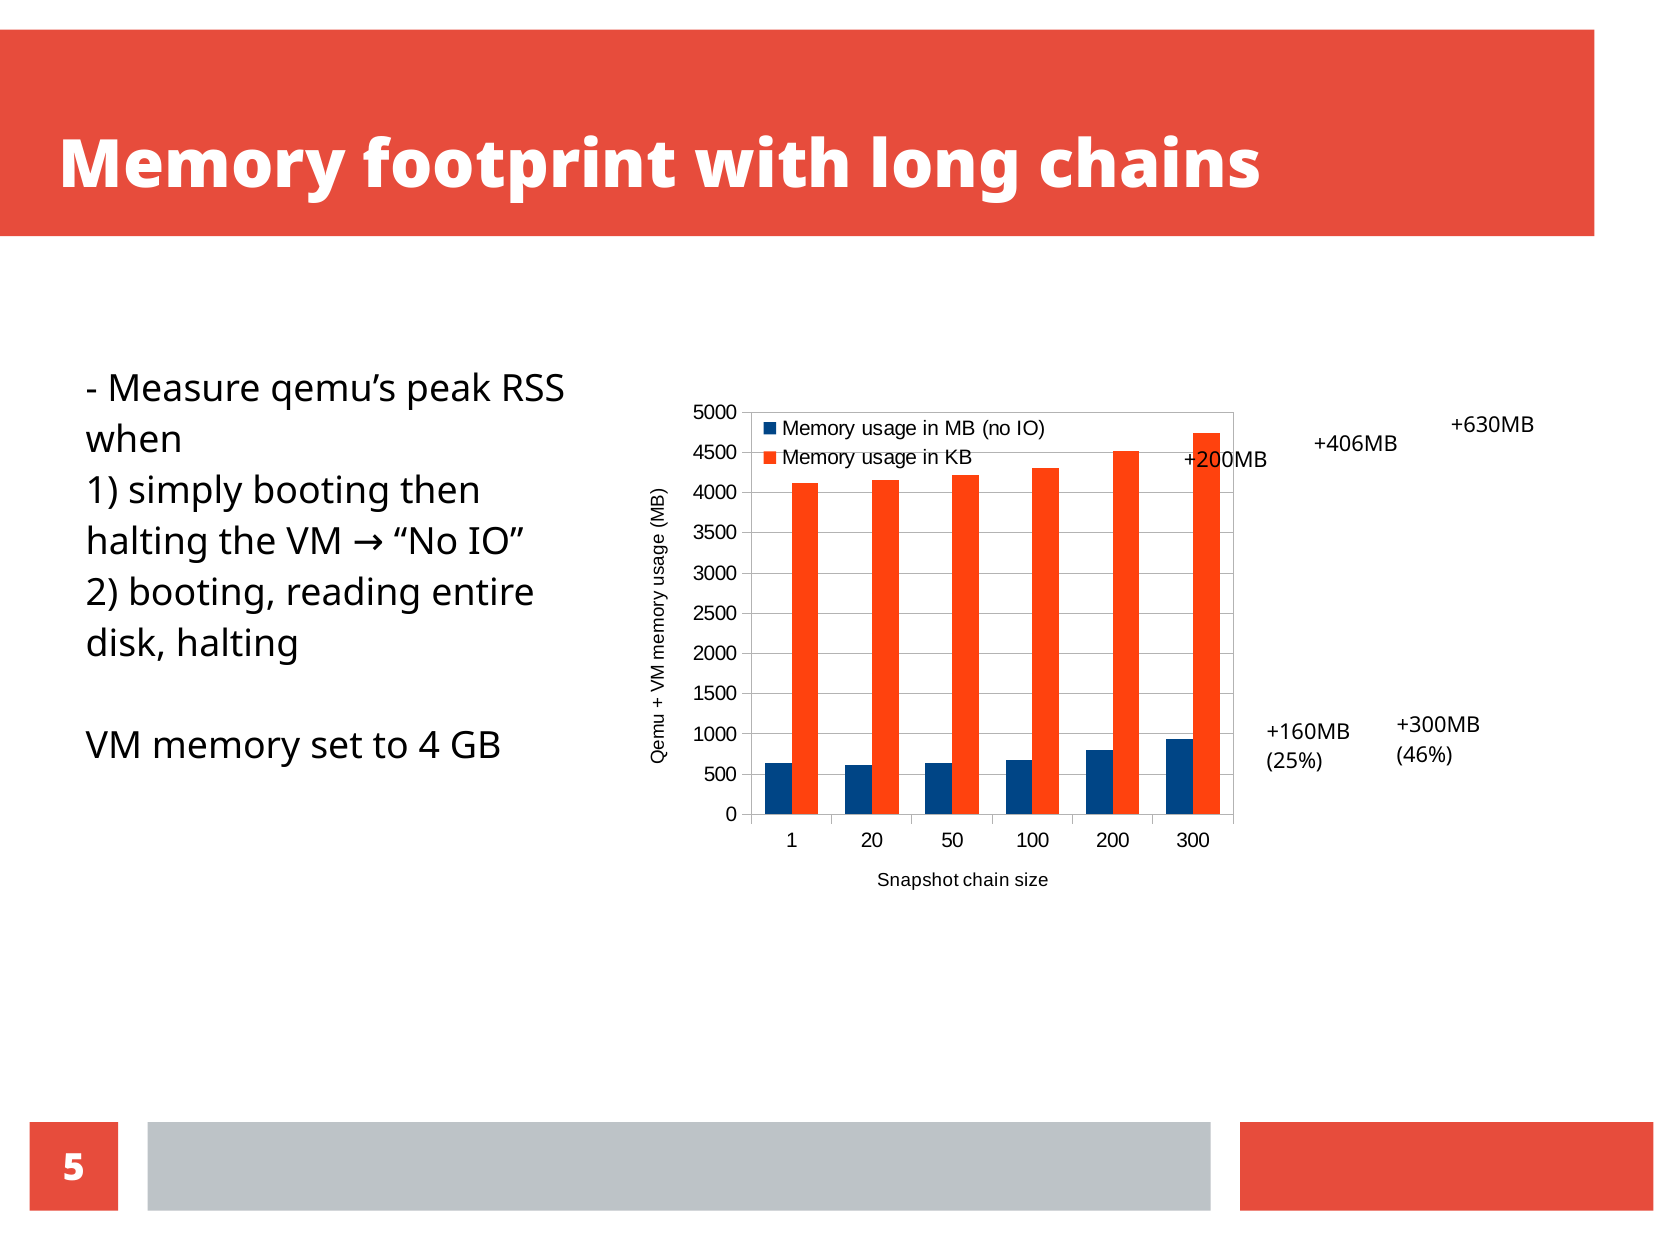

# Memory footprint with long chains
- Measure qemu’s peak RSS when
1) simply booting then halting the VM → “No IO”
2) booting, reading entire disk, halting
VM memory set to 4 GB
### Chart
| Category | Memory usage in MB (no IO) | Memory usage in KB |
|---|---|---|
| 1 | 634.3046875 | 4114.75 |
| 20 | 612.12109375 | 4151.15625 |
| 50 | 637.1953125 | 4219.76171875 |
| 100 | 670.5 | 4310.8359375 |
| 200 | 795.04296875 | 4521.4765625 |
| 300 | 931.1328125 | 4742.765625 |+630MB
+406MB
+200MB
+300MB
(46%)
+160MB
(25%)
5